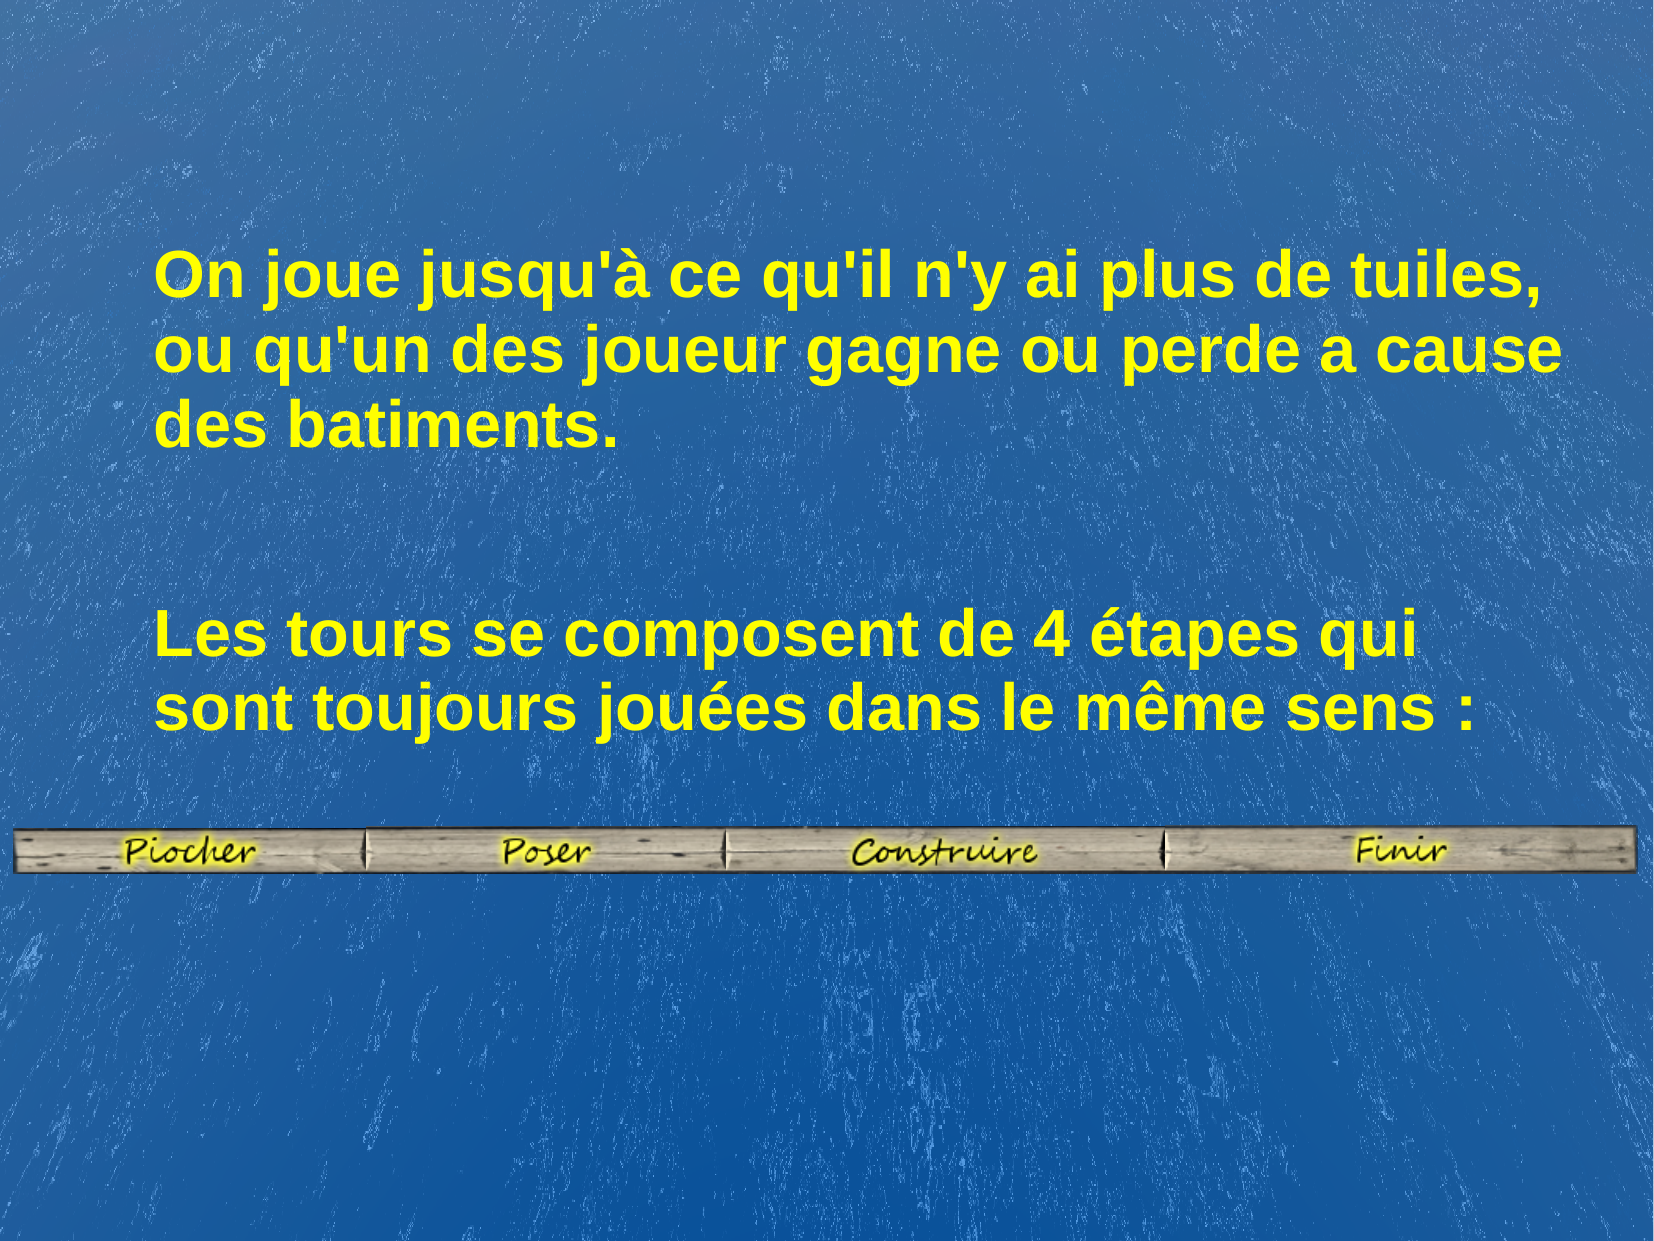

#
On joue jusqu'à ce qu'il n'y ai plus de tuiles, ou qu'un des joueur gagne ou perde a cause des batiments.
Les tours se composent de 4 étapes qui sont toujours jouées dans le même sens :